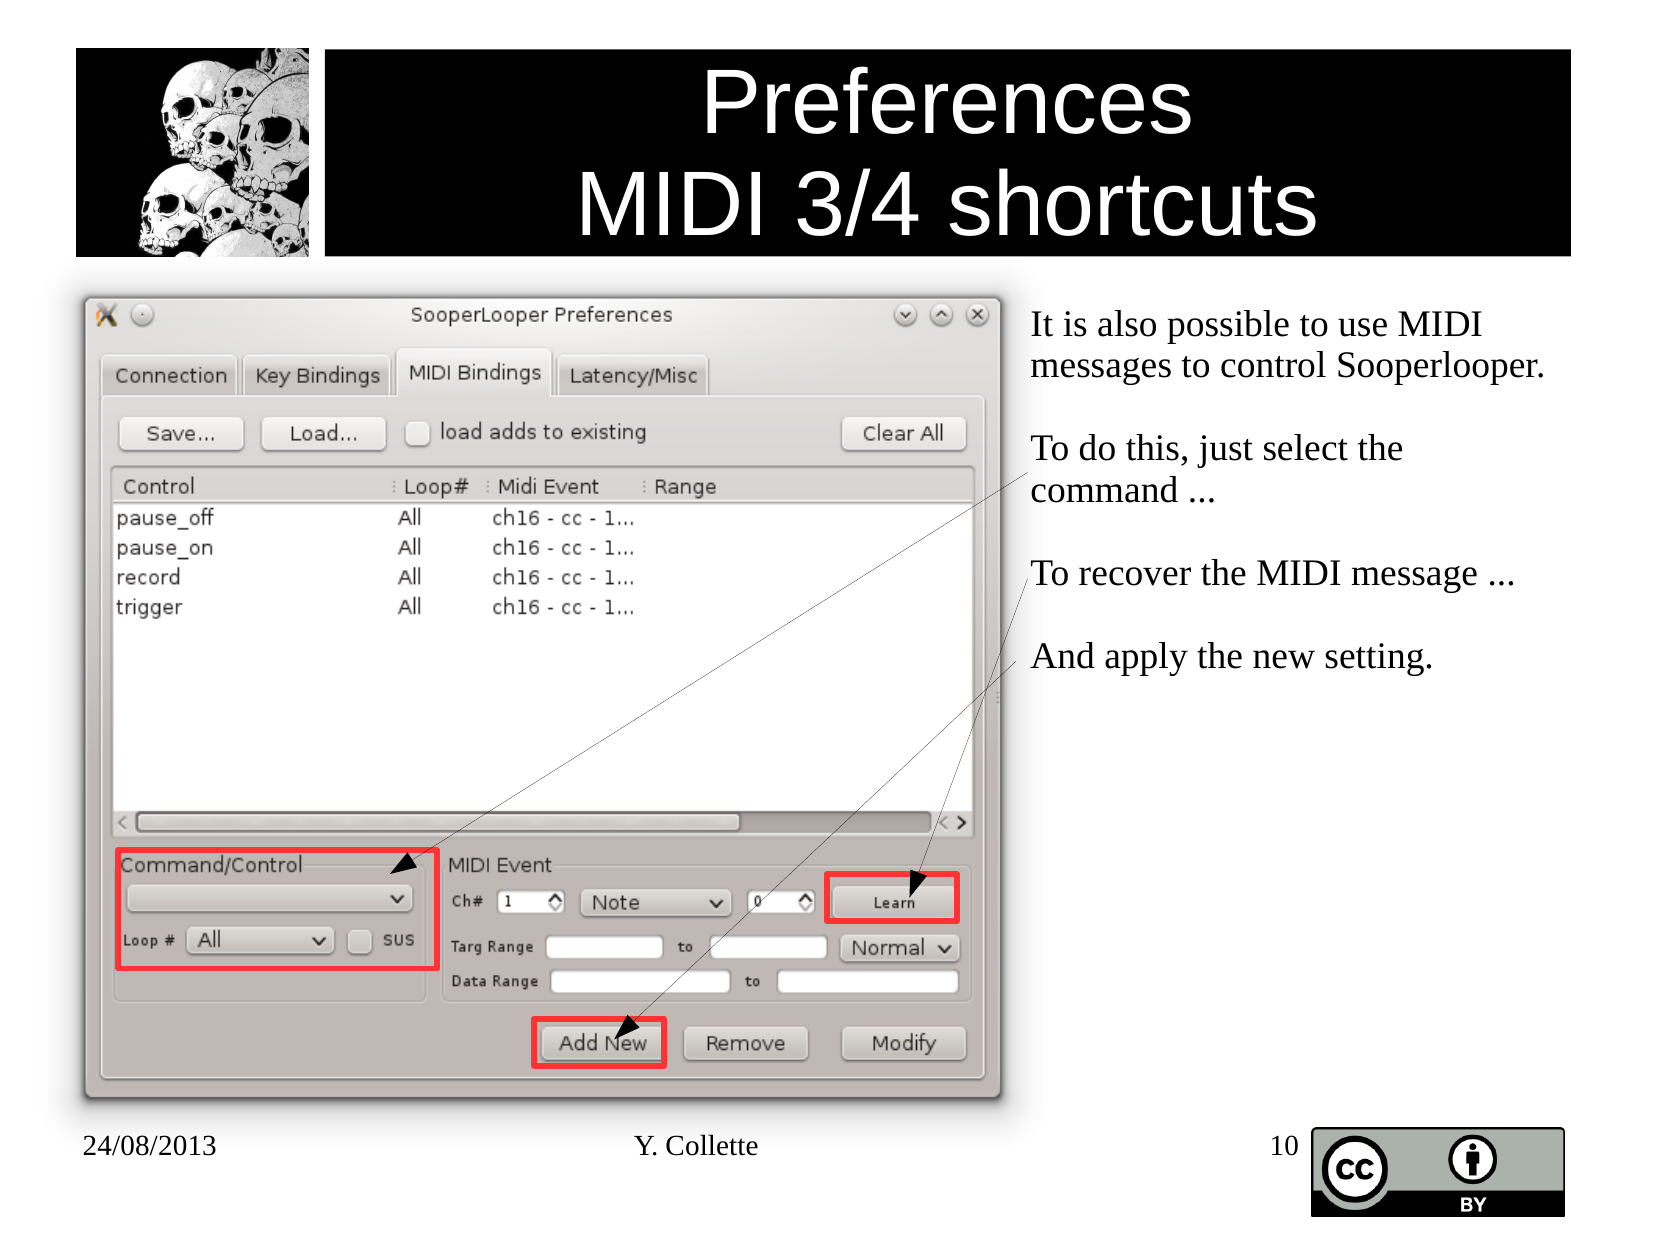

# Preferences
MIDI 3/4 shortcuts
It is also possible to use MIDI messages to control Sooperlooper.
To do this, just select the command ...
To recover the MIDI message ...
And apply the new setting.
Y. Collette
10